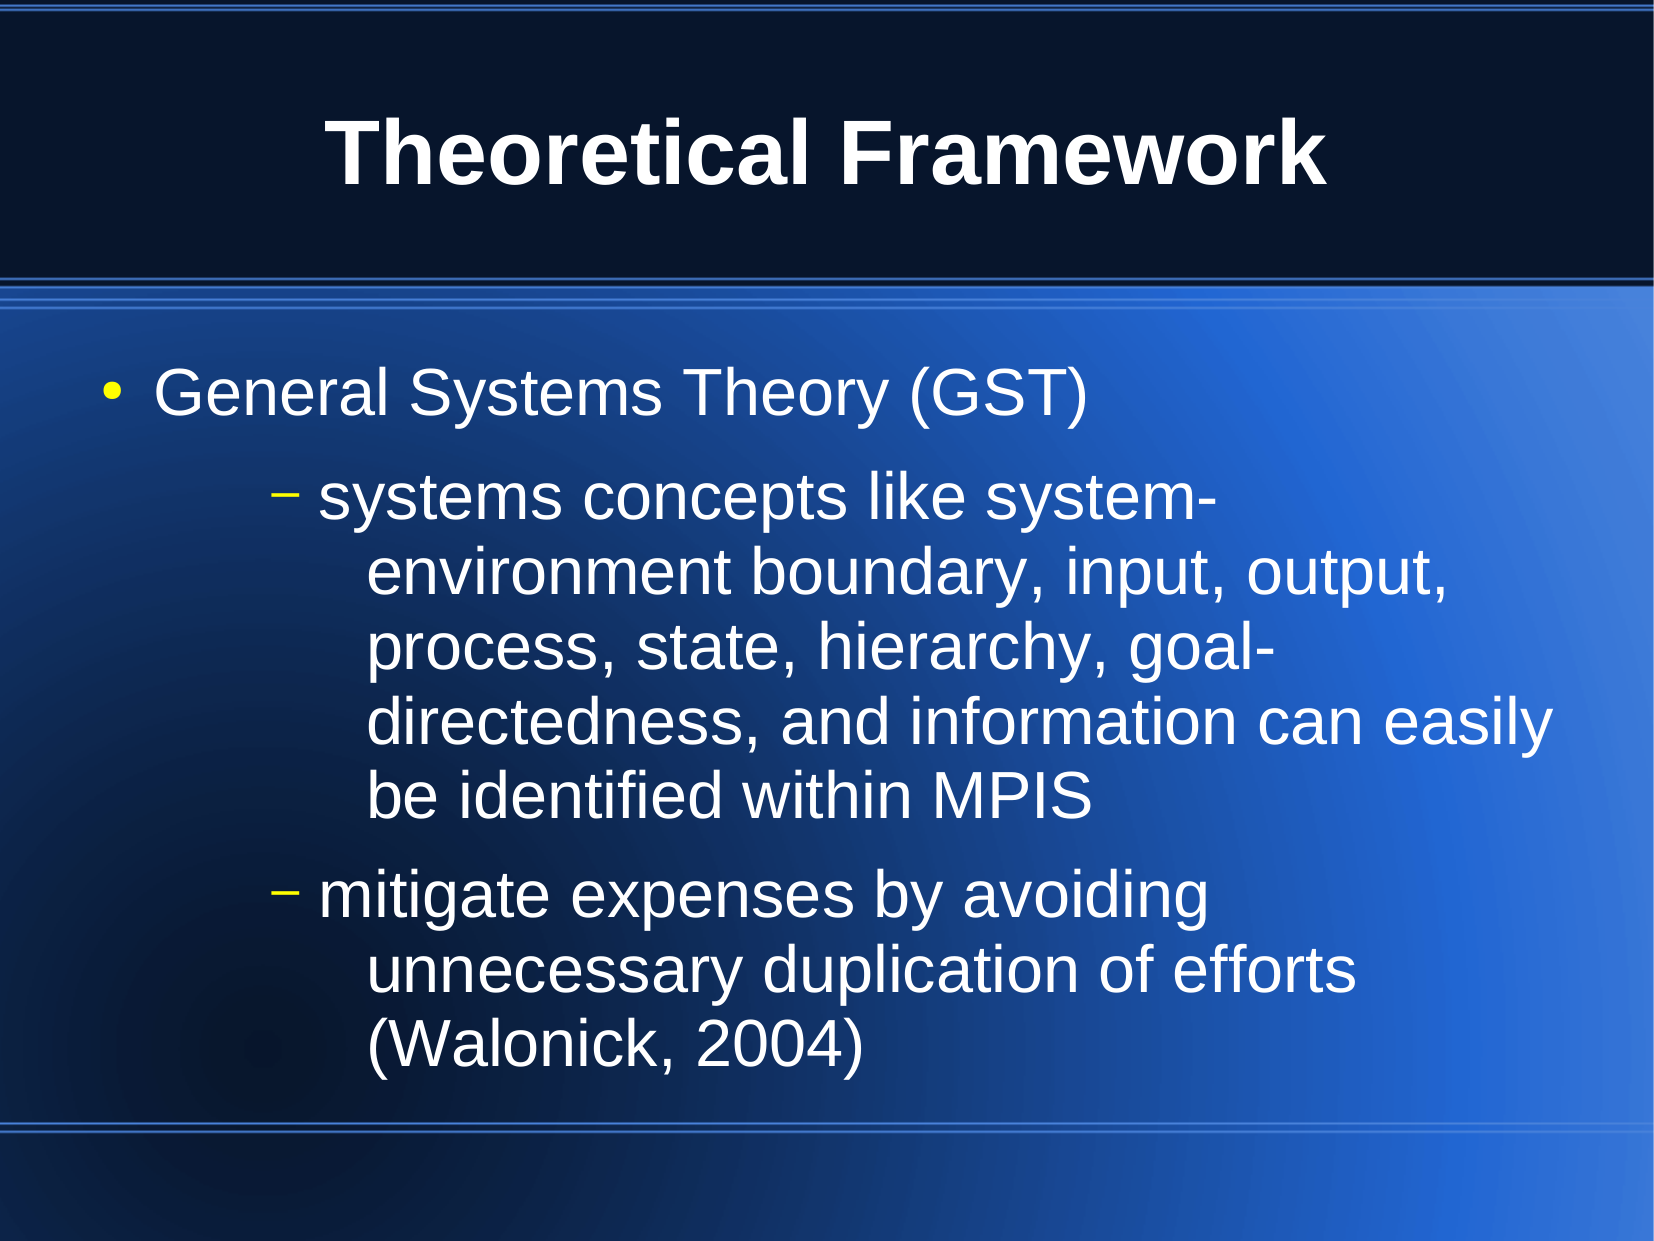

# Theoretical Framework
General Systems Theory (GST)
systems concepts like system-environment boundary, input, output, process, state, hierarchy, goal-directedness, and information can easily be identified within MPIS
mitigate expenses by avoiding unnecessary duplication of efforts (Walonick, 2004)